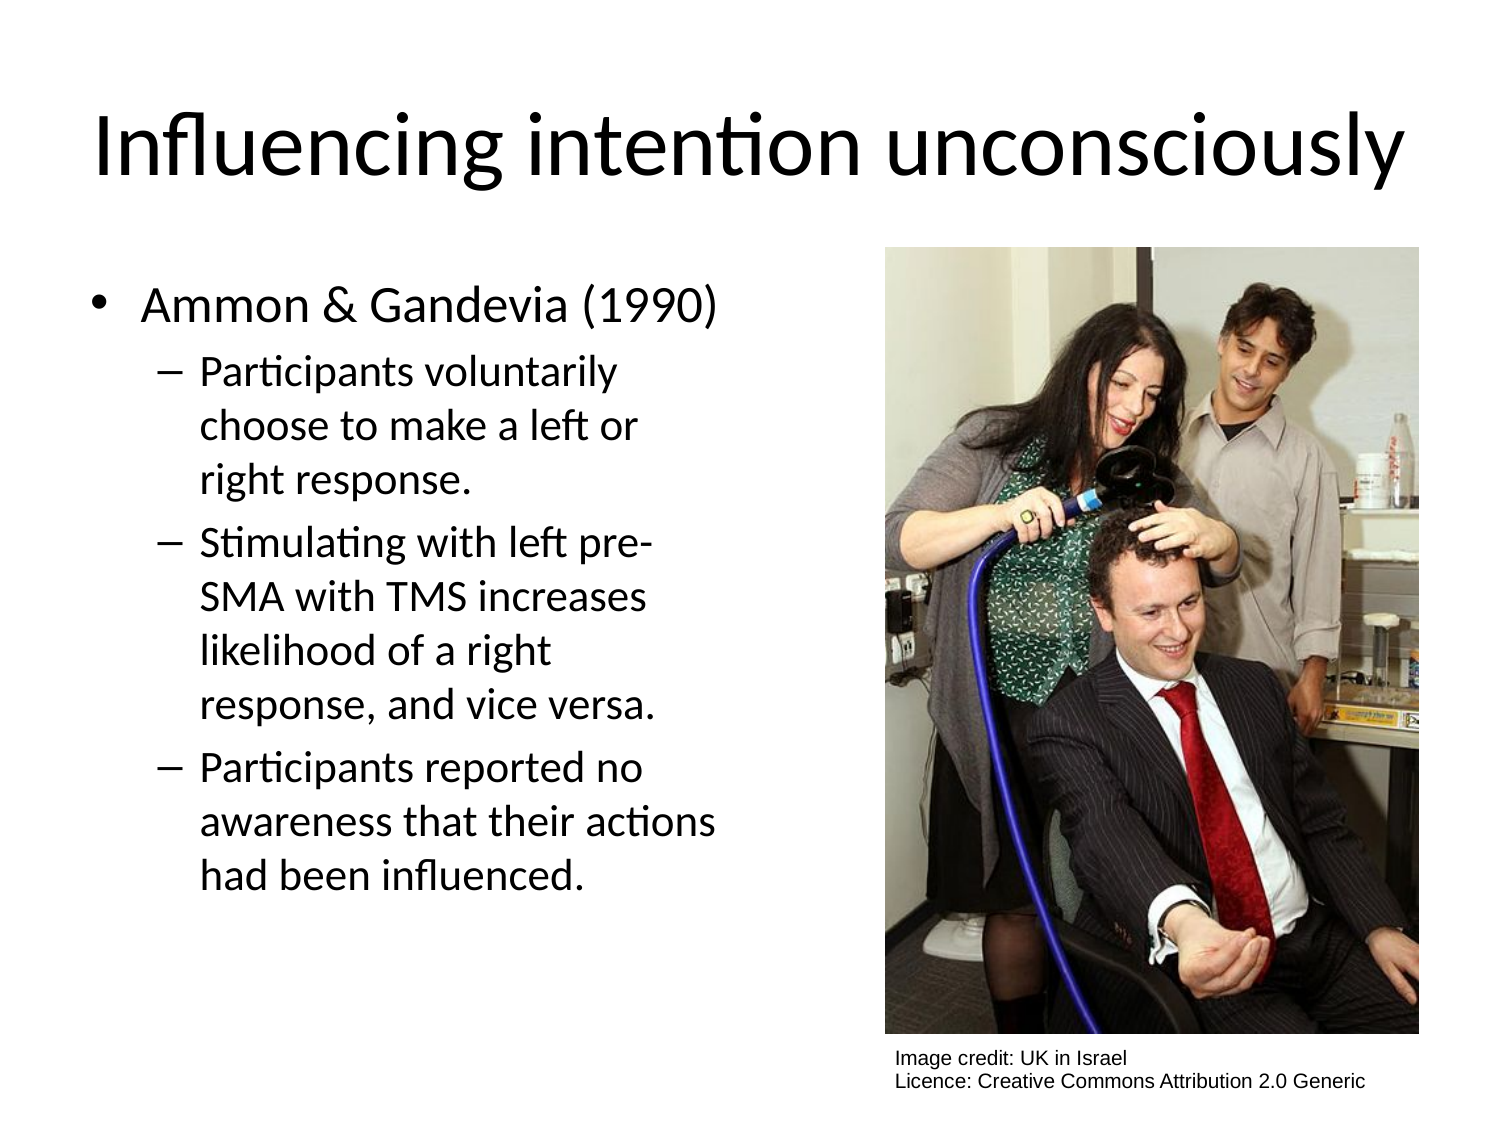

# Influencing intention unconsciously
Ammon & Gandevia (1990)
Participants voluntarily choose to make a left or right response.
Stimulating with left pre-SMA with TMS increases likelihood of a right response, and vice versa.
Participants reported no awareness that their actions had been influenced.
Image credit: UK in Israel
Licence: Creative Commons Attribution 2.0 Generic